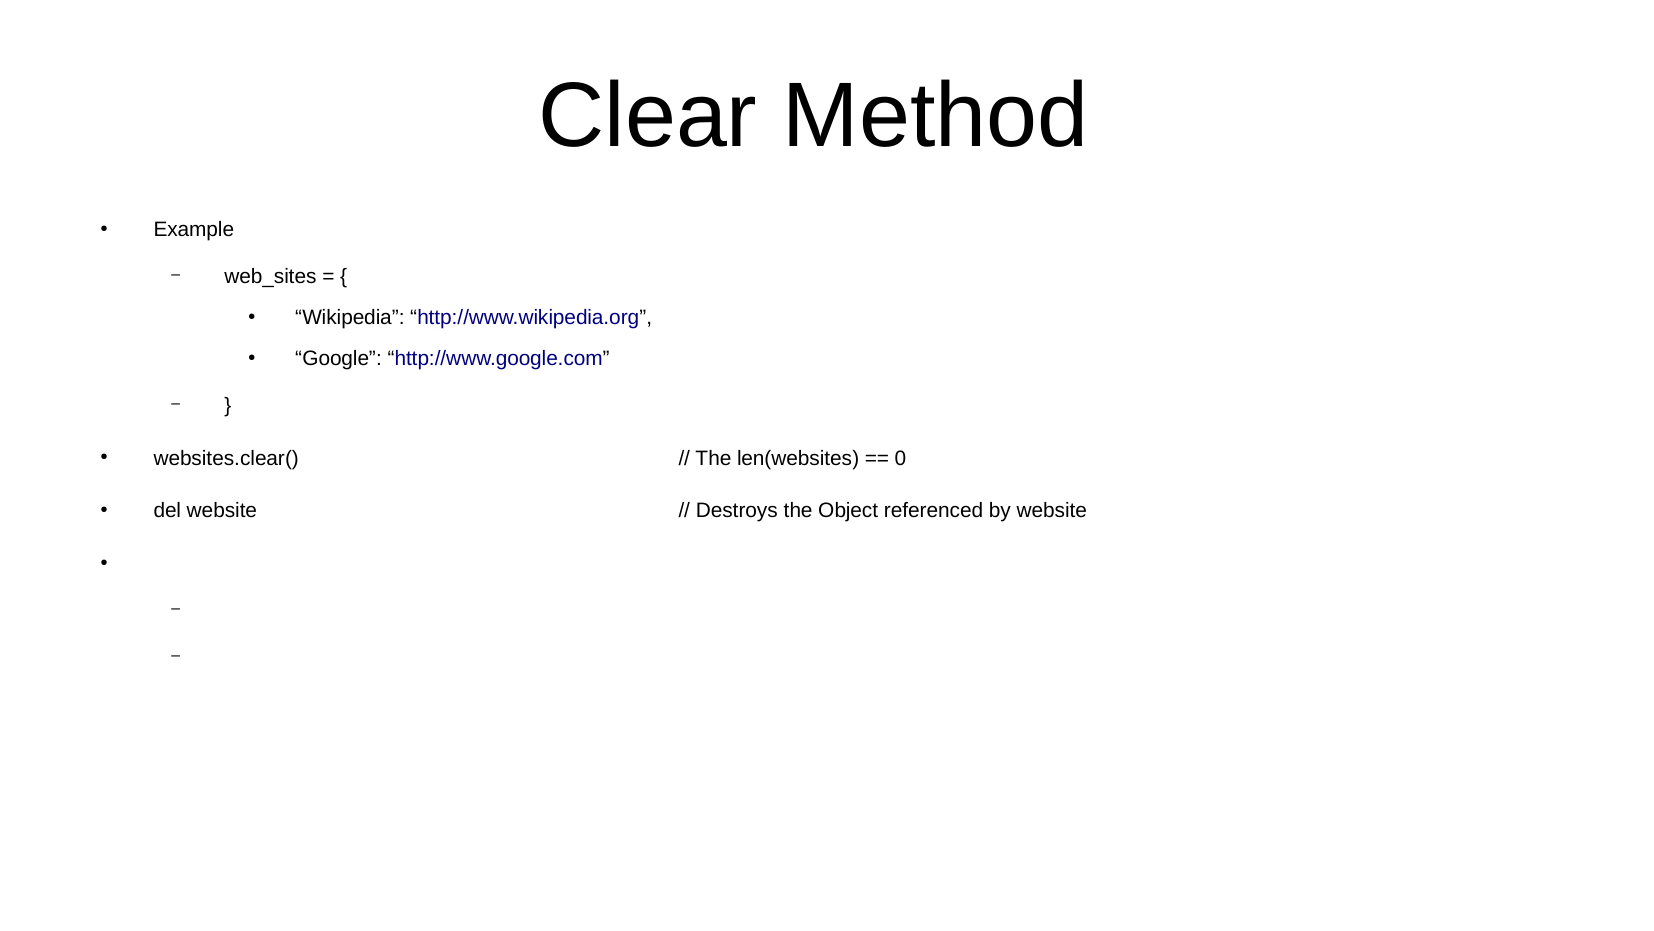

# Clear Method
Example
web_sites = {
“Wikipedia”: “http://www.wikipedia.org”,
“Google”: “http://www.google.com”
}
websites.clear()						// The len(websites) == 0
del website						// Destroys the Object referenced by website